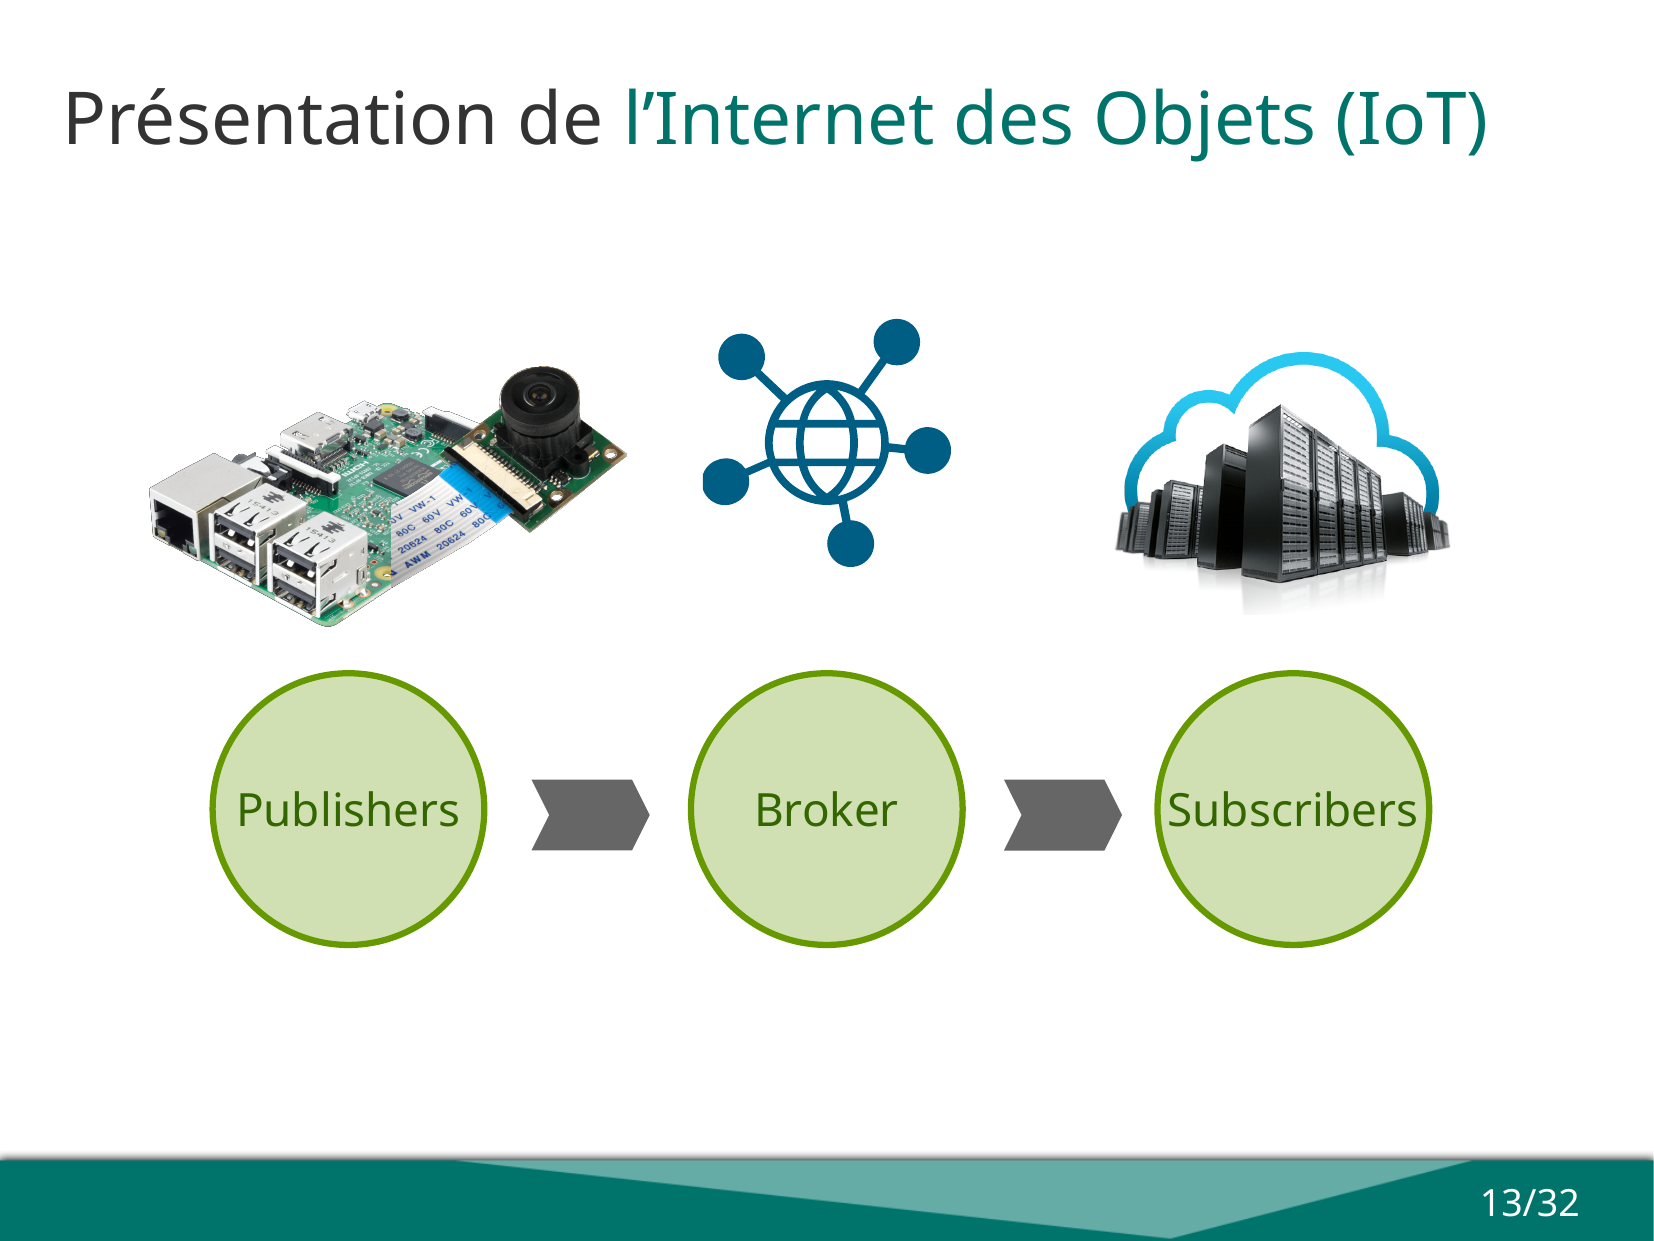

Présentation de l’Internet des Objets (IoT)
Publishers
Broker
Subscribers